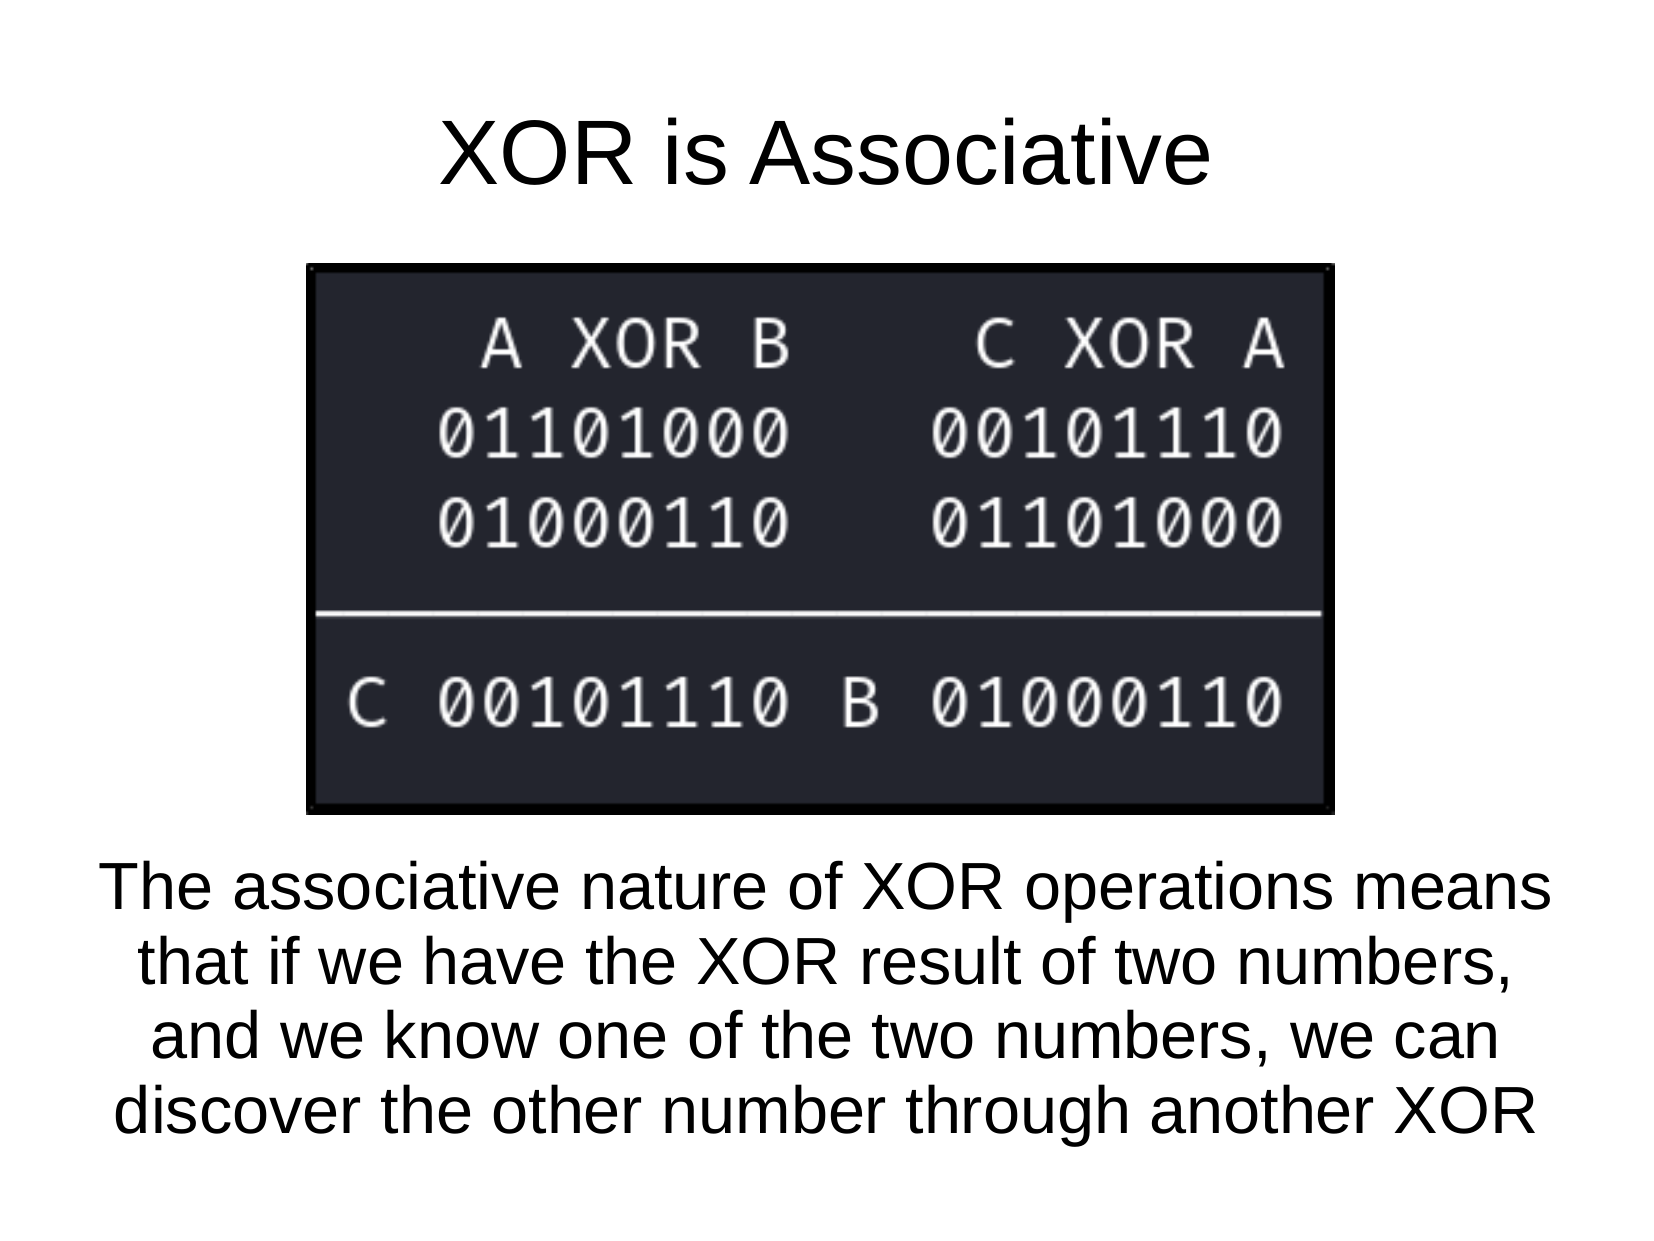

# XOR is Associative
The associative nature of XOR operations means that if we have the XOR result of two numbers, and we know one of the two numbers, we can discover the other number through another XOR